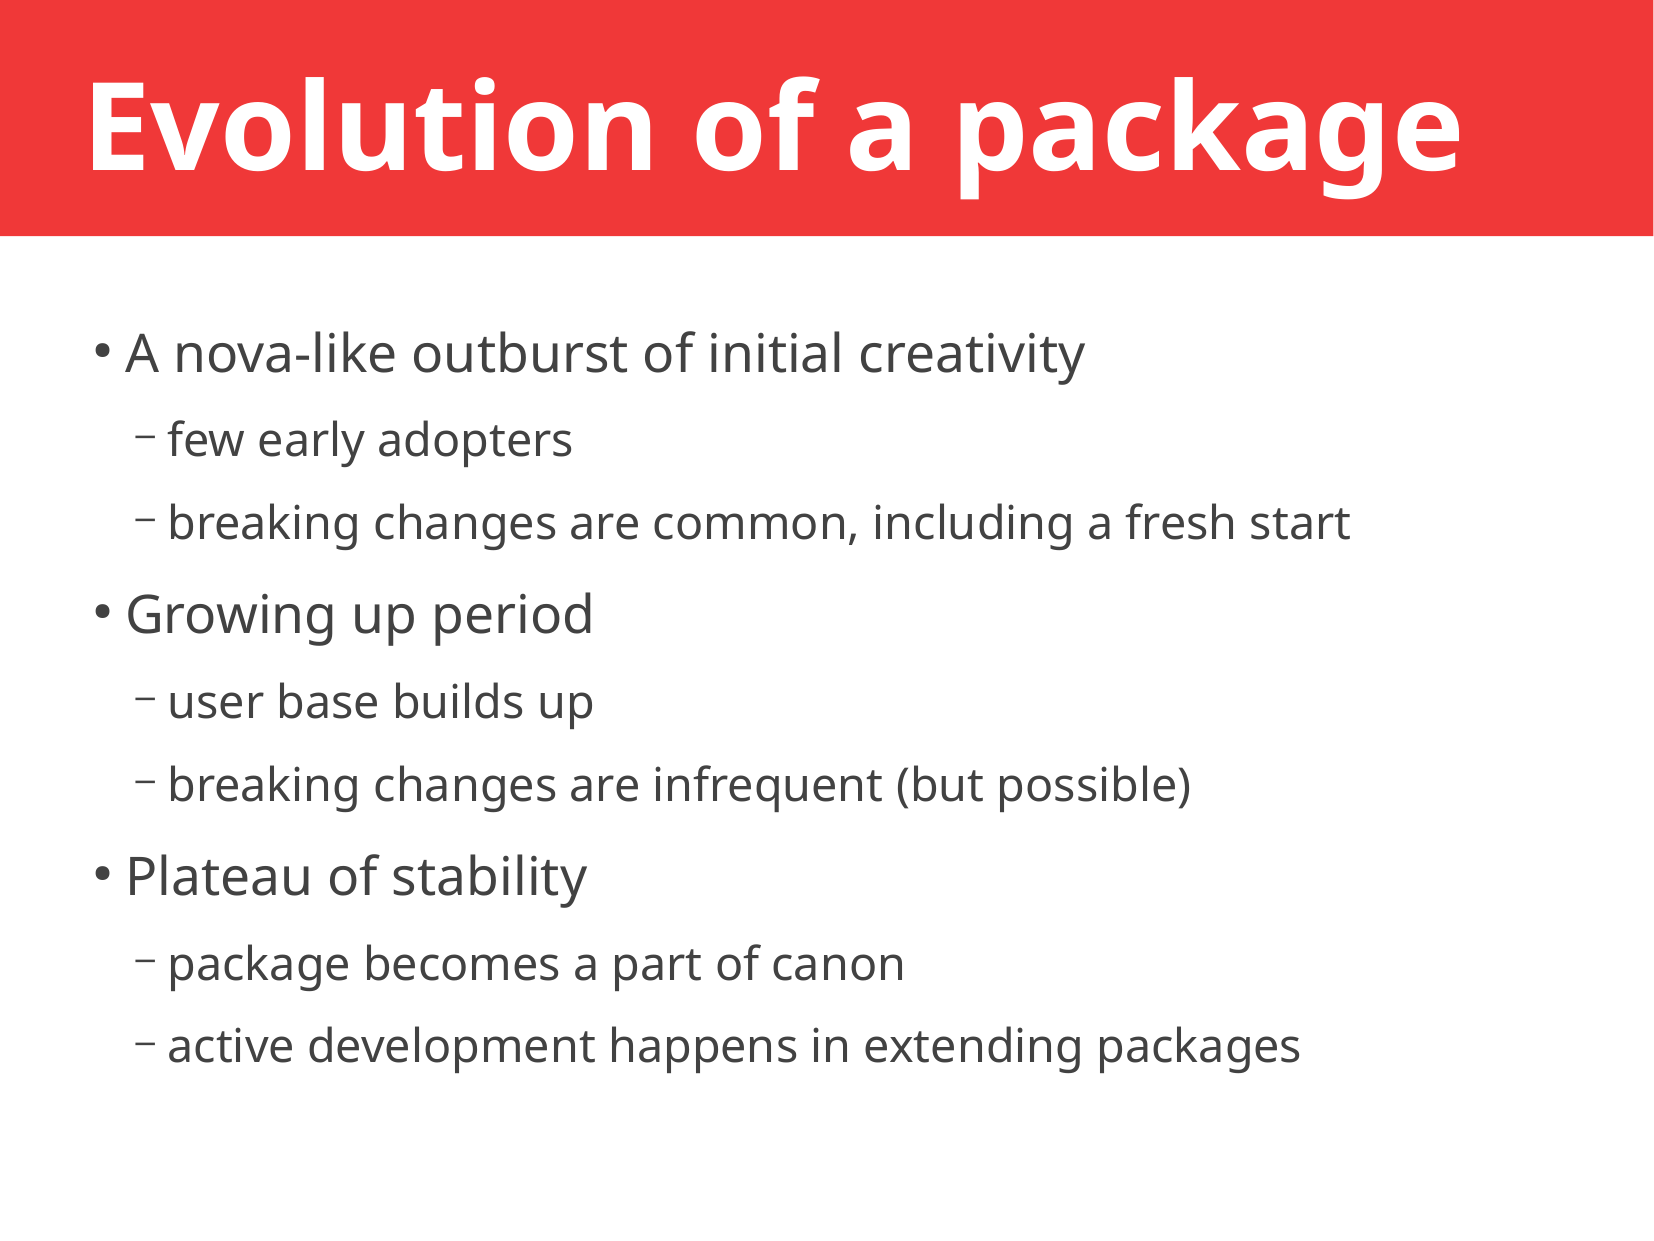

# Evolution of a package
A nova-like outburst of initial creativity
few early adopters
breaking changes are common, including a fresh start
Growing up period
user base builds up
breaking changes are infrequent (but possible)
Plateau of stability
package becomes a part of canon
active development happens in extending packages